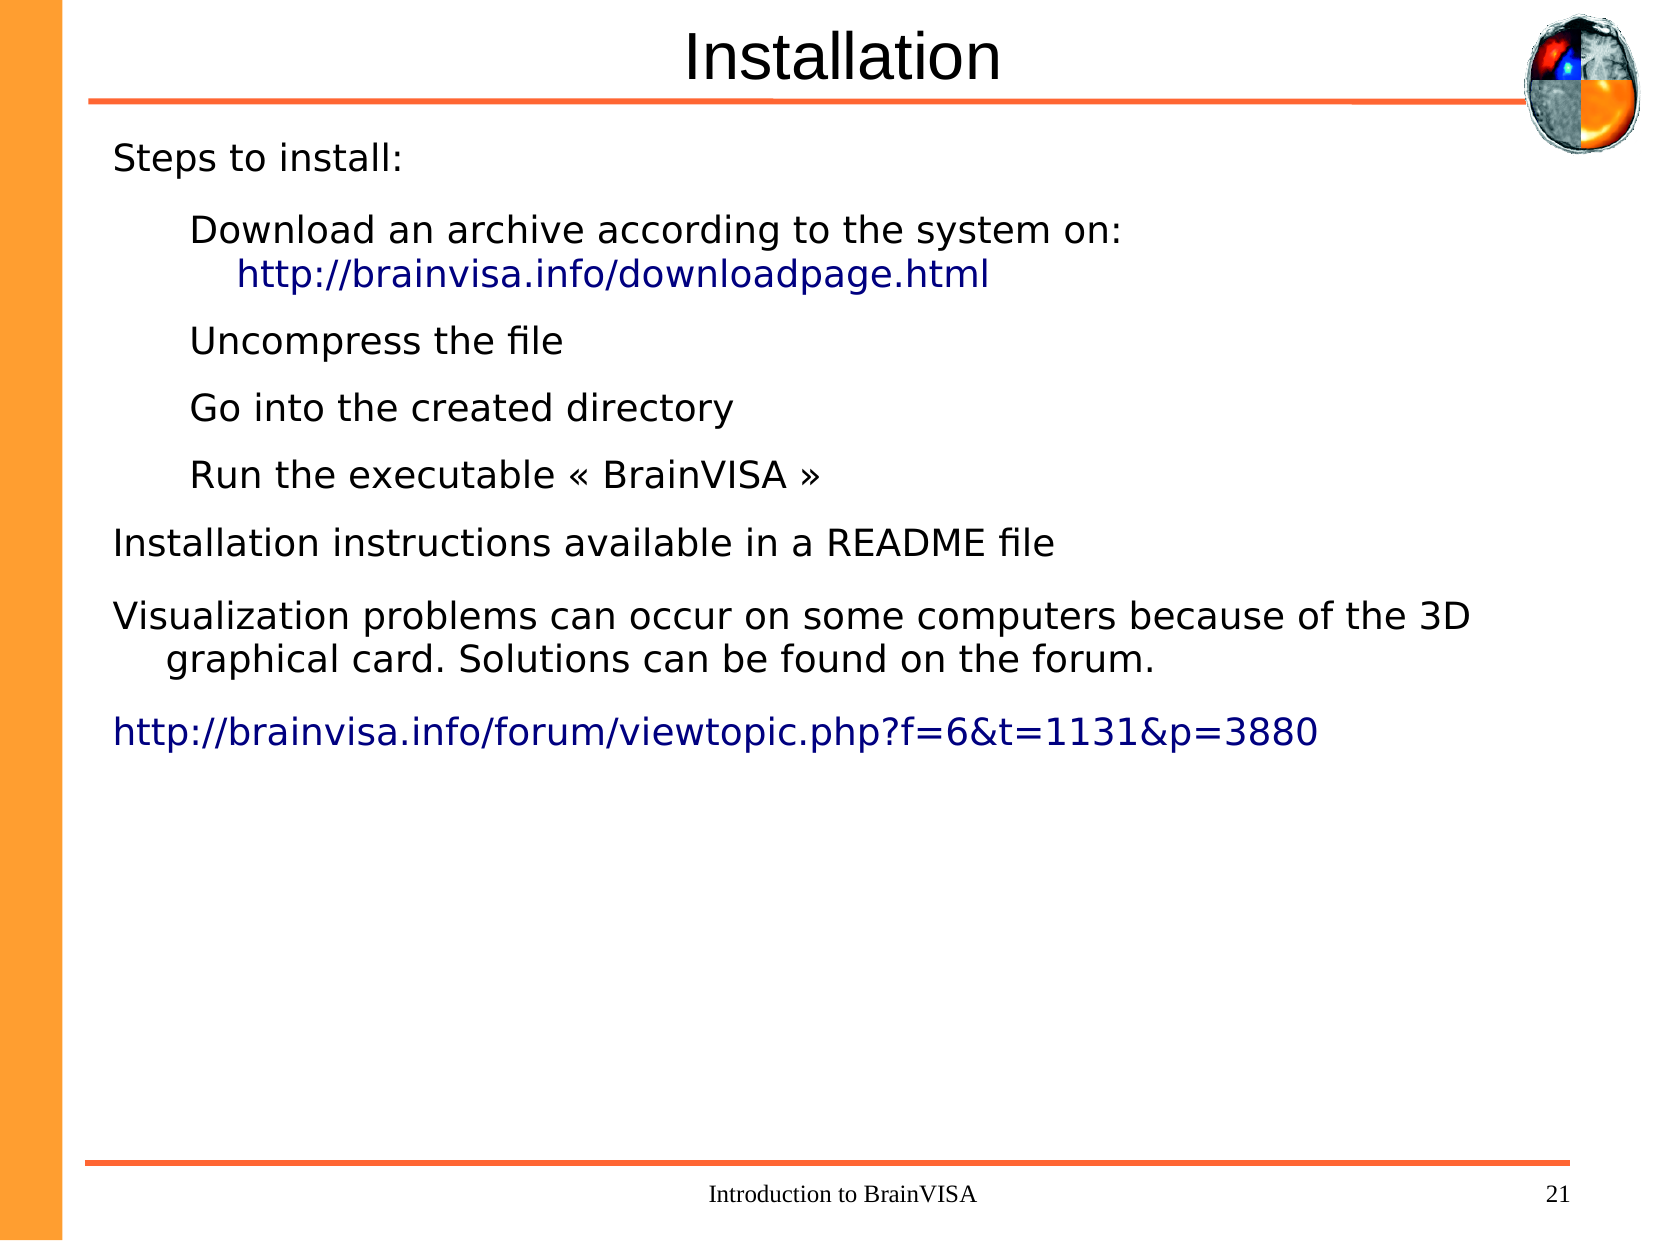

# Installation
Steps to install:
Download an archive according to the system on: http://brainvisa.info/downloadpage.html
Uncompress the file
Go into the created directory
Run the executable « BrainVISA »
Installation instructions available in a README file
Visualization problems can occur on some computers because of the 3D graphical card. Solutions can be found on the forum.
http://brainvisa.info/forum/viewtopic.php?f=6&t=1131&p=3880
Introduction to BrainVISA
21